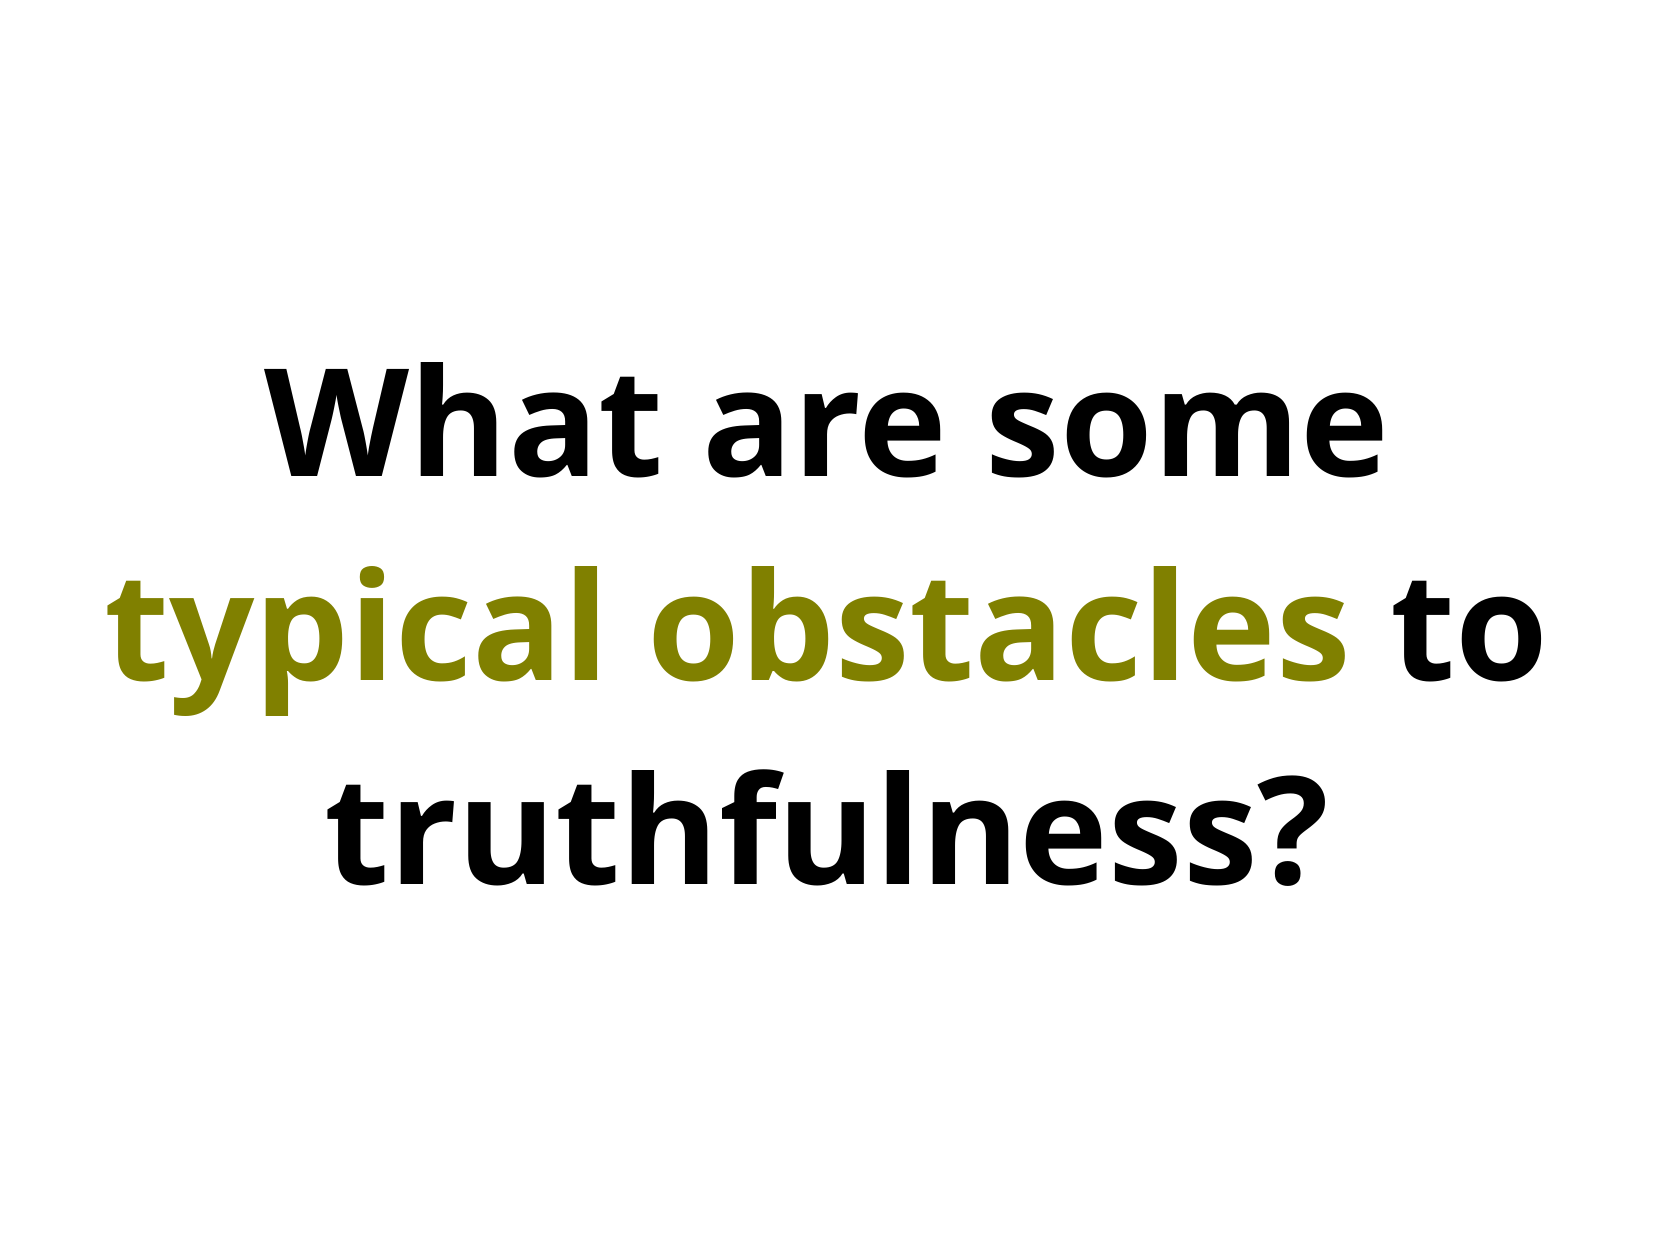

# What are some typical obstacles to truthfulness?